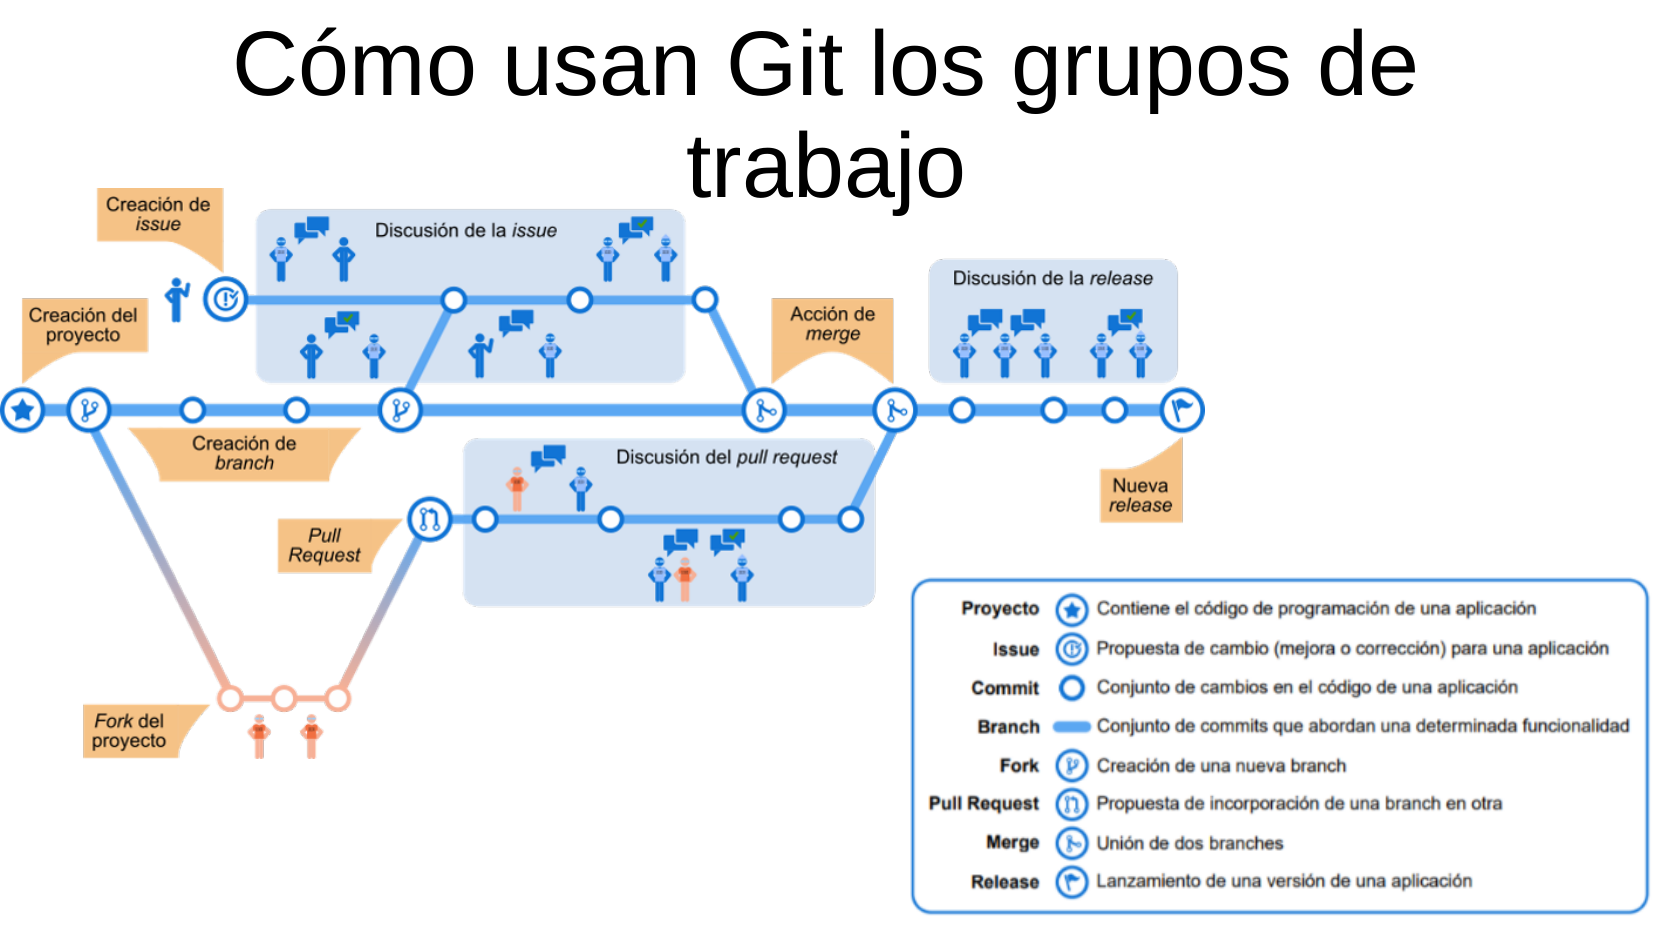

# Cómo usan Git los grupos de trabajo